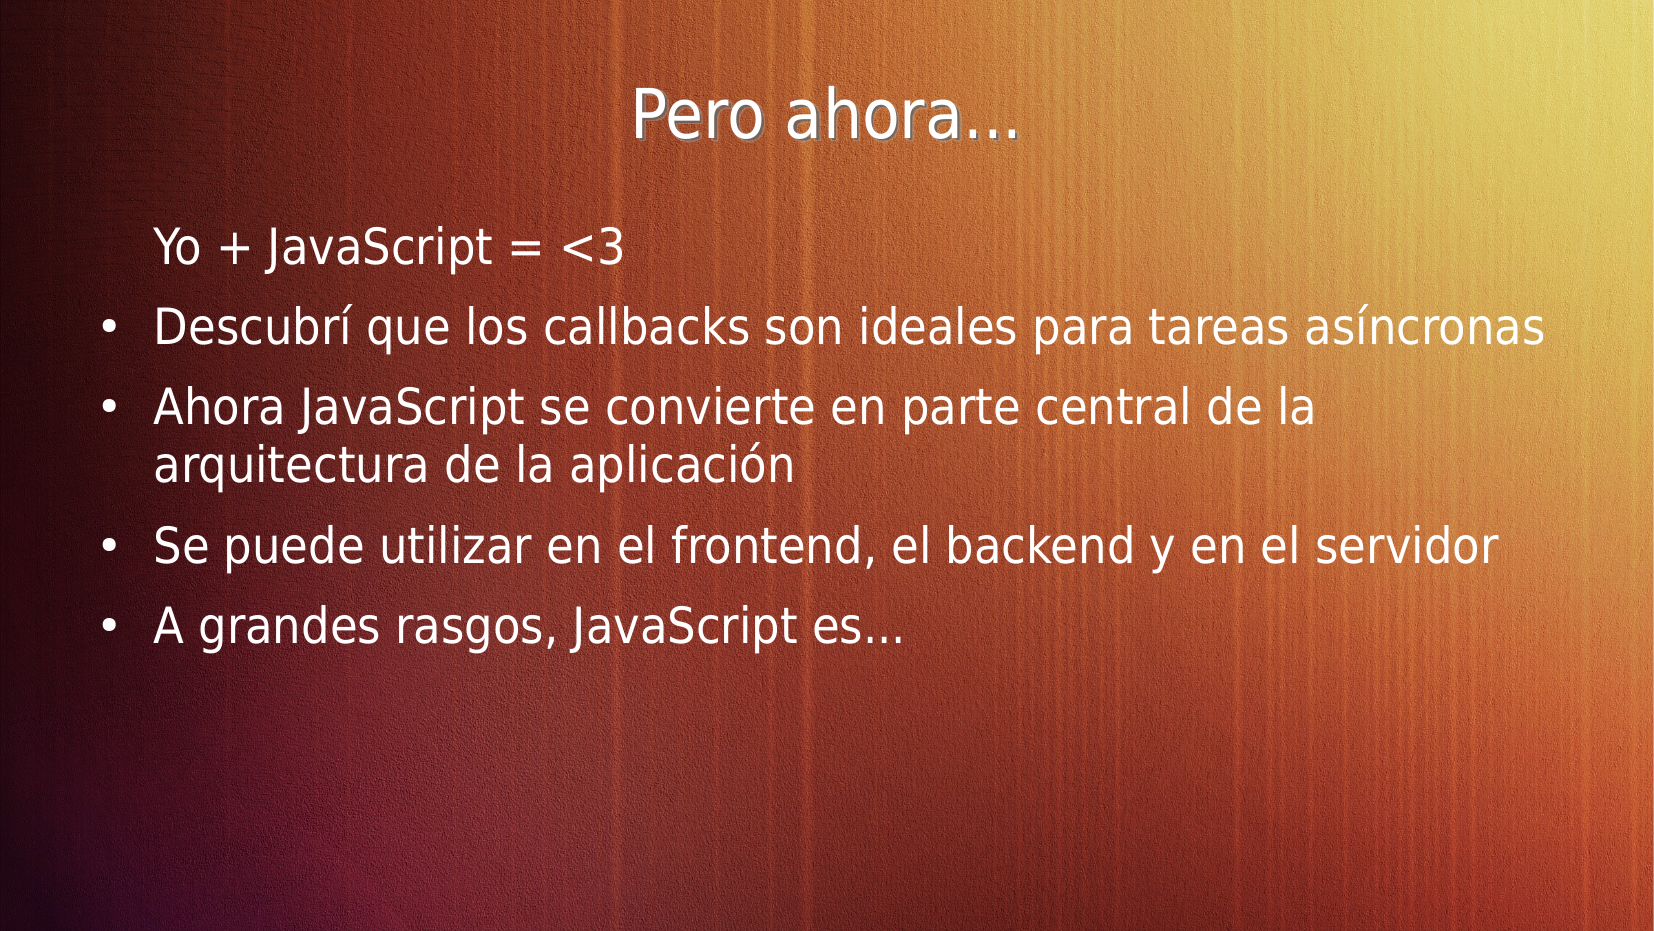

# Pero ahora...
Yo + JavaScript = <3
Descubrí que los callbacks son ideales para tareas asíncronas
Ahora JavaScript se convierte en parte central de la arquitectura de la aplicación
Se puede utilizar en el frontend, el backend y en el servidor
A grandes rasgos, JavaScript es...